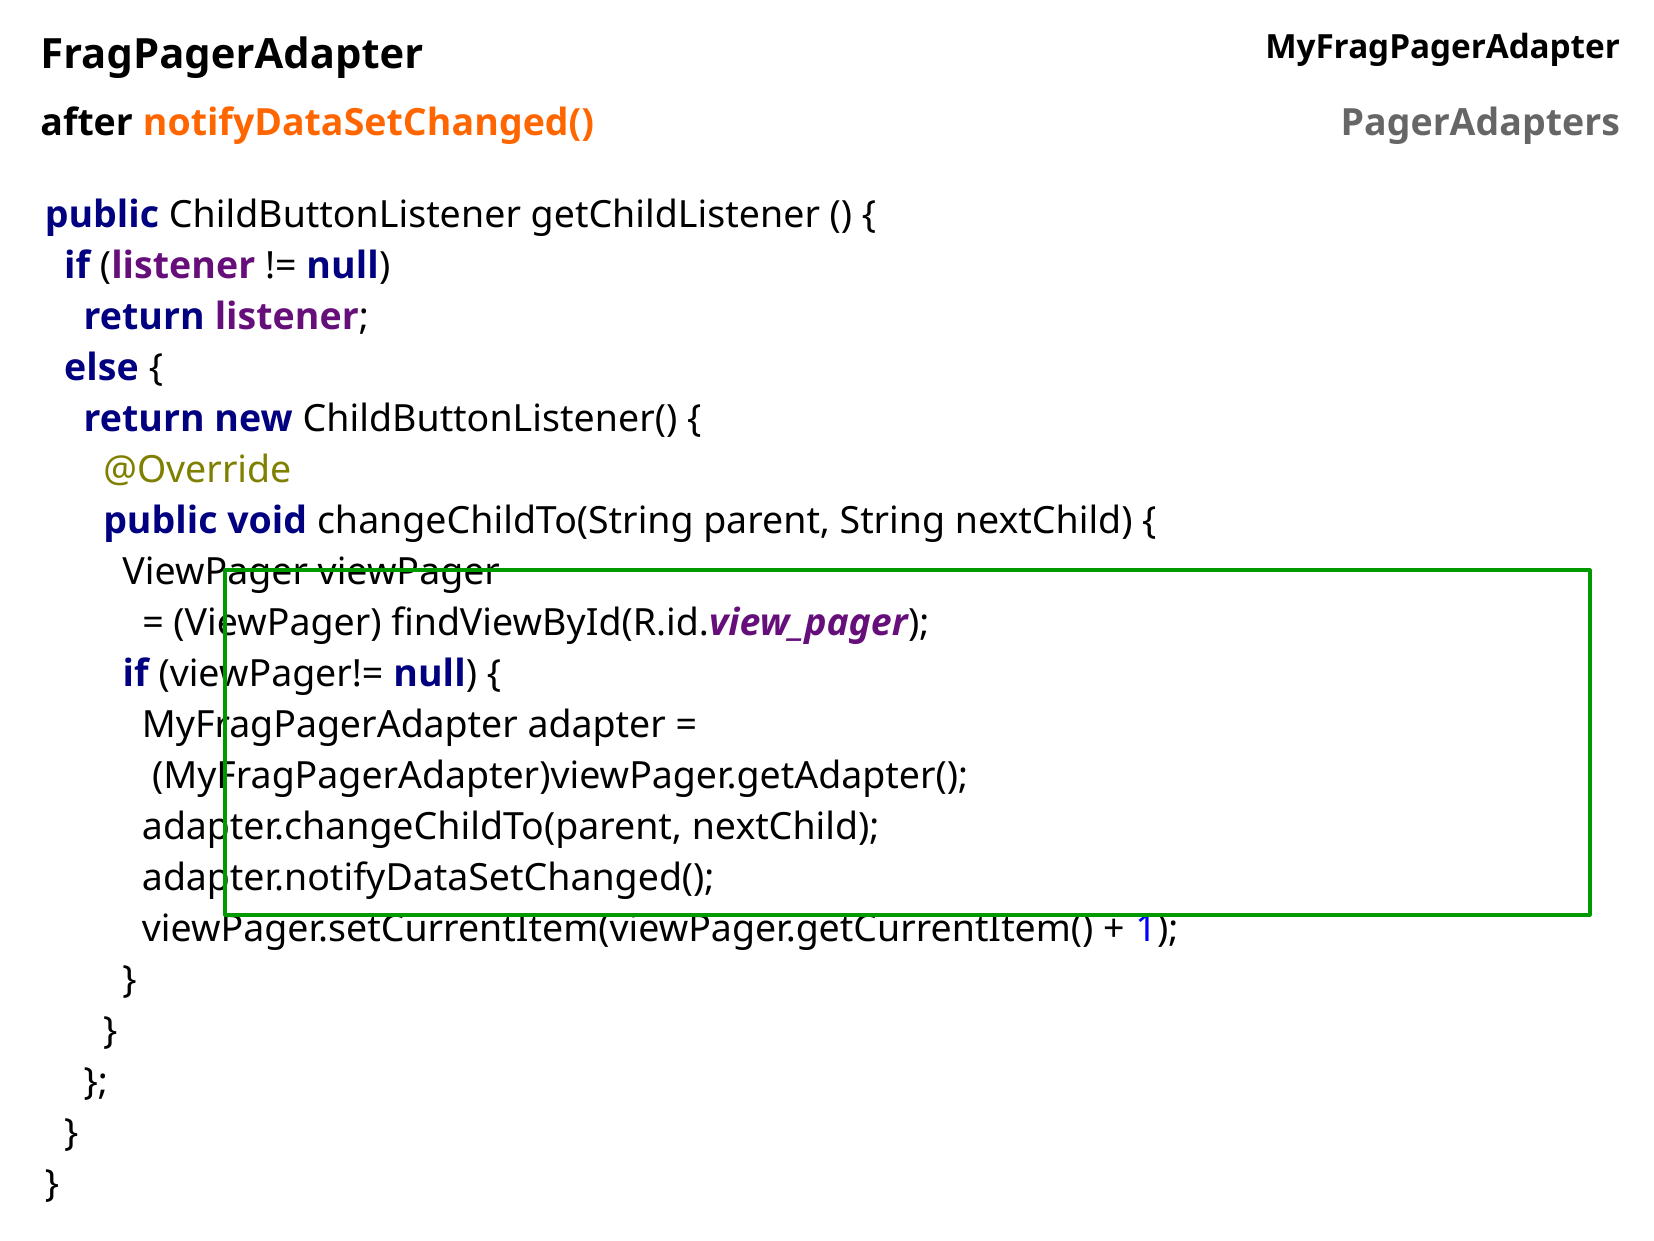

| FragPagerAdapter | MyFragPagerAdapter |
| --- | --- |
| after notifyDataSetChanged() | PagerAdapters |
MyPlainPagerAdapter - activity_main.xml
public ChildButtonListener getChildListener () {
 if (listener != null)
 return listener;
 else {
 return new ChildButtonListener() {
 @Override
 public void changeChildTo(String parent, String nextChild) {
 ViewPager viewPager
 = (ViewPager) findViewById(R.id.view_pager);
 if (viewPager!= null) {
 MyFragPagerAdapter adapter =
 (MyFragPagerAdapter)viewPager.getAdapter();
 adapter.changeChildTo(parent, nextChild);
 adapter.notifyDataSetChanged();
 viewPager.setCurrentItem(viewPager.getCurrentItem() + 1);
 }
 }
 };
 }
}